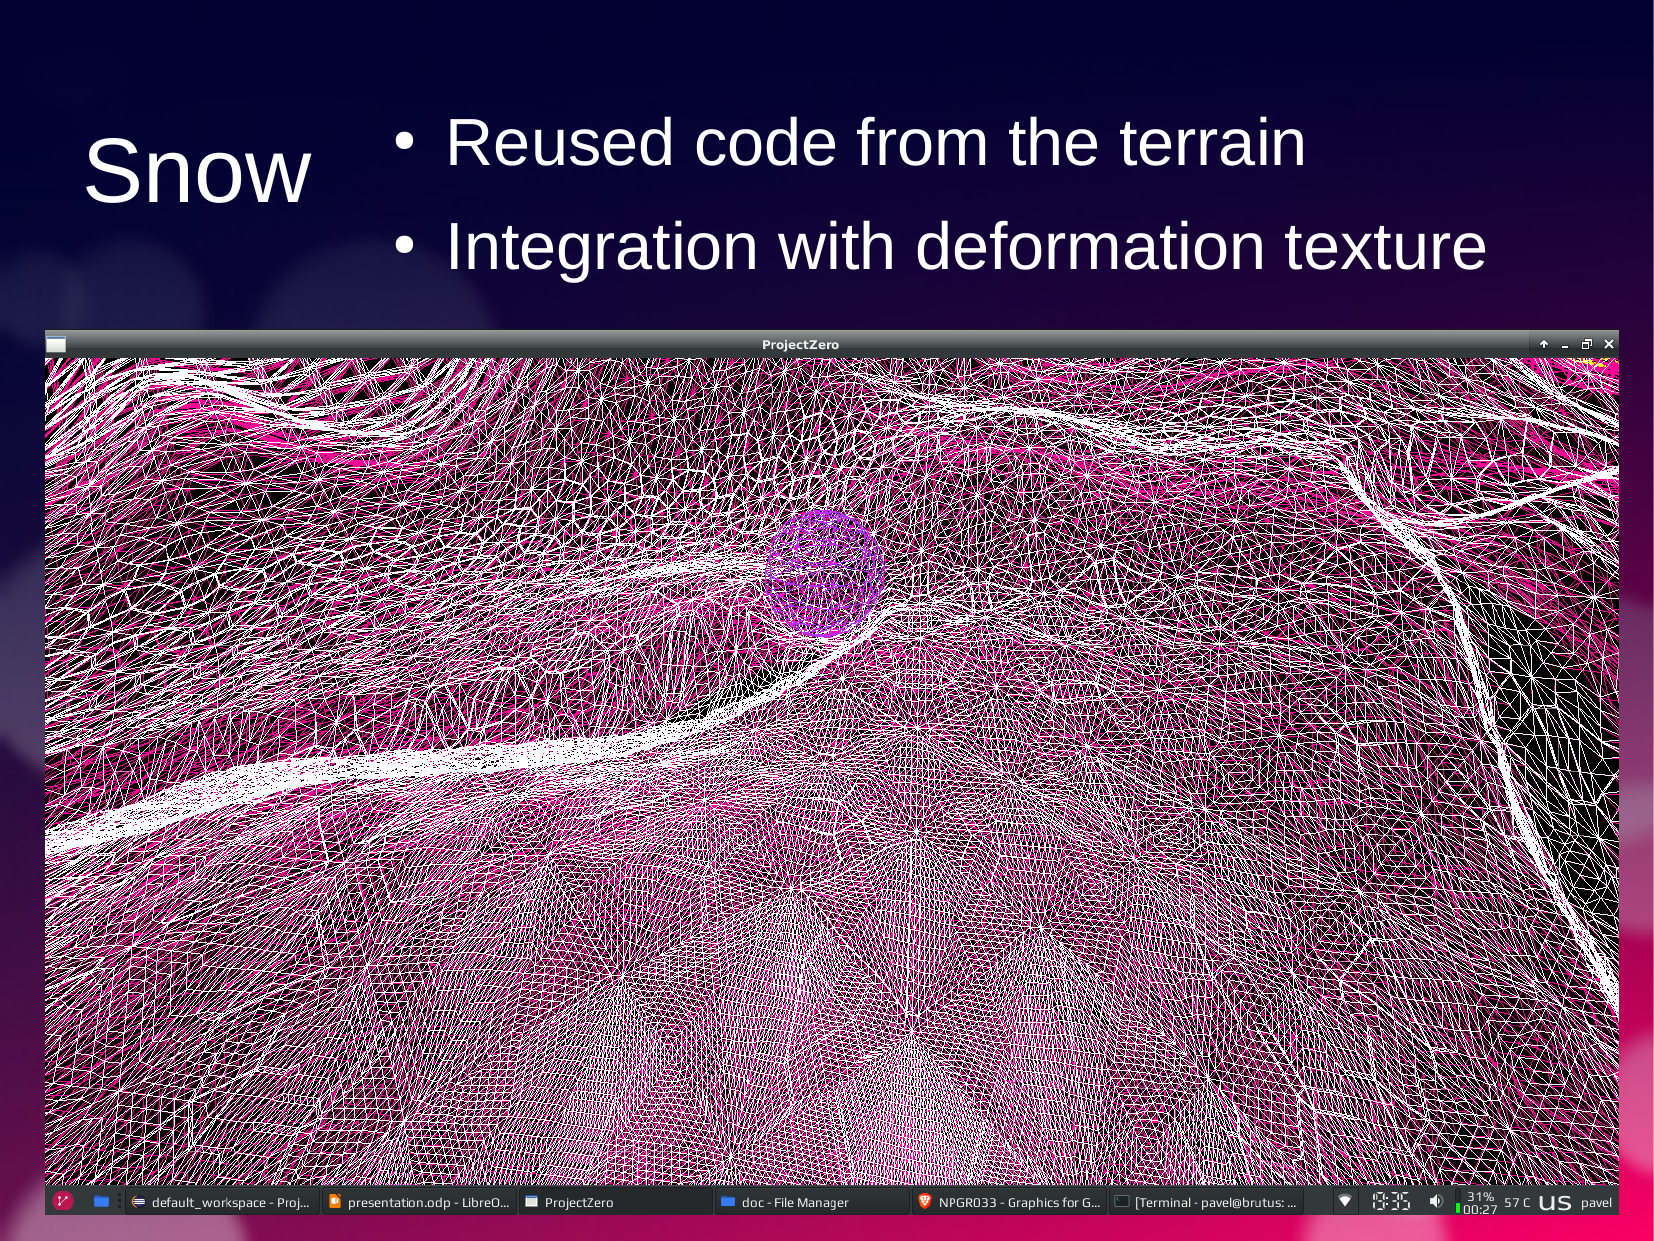

# Snow
Reused code from the terrain
Integration with deformation texture